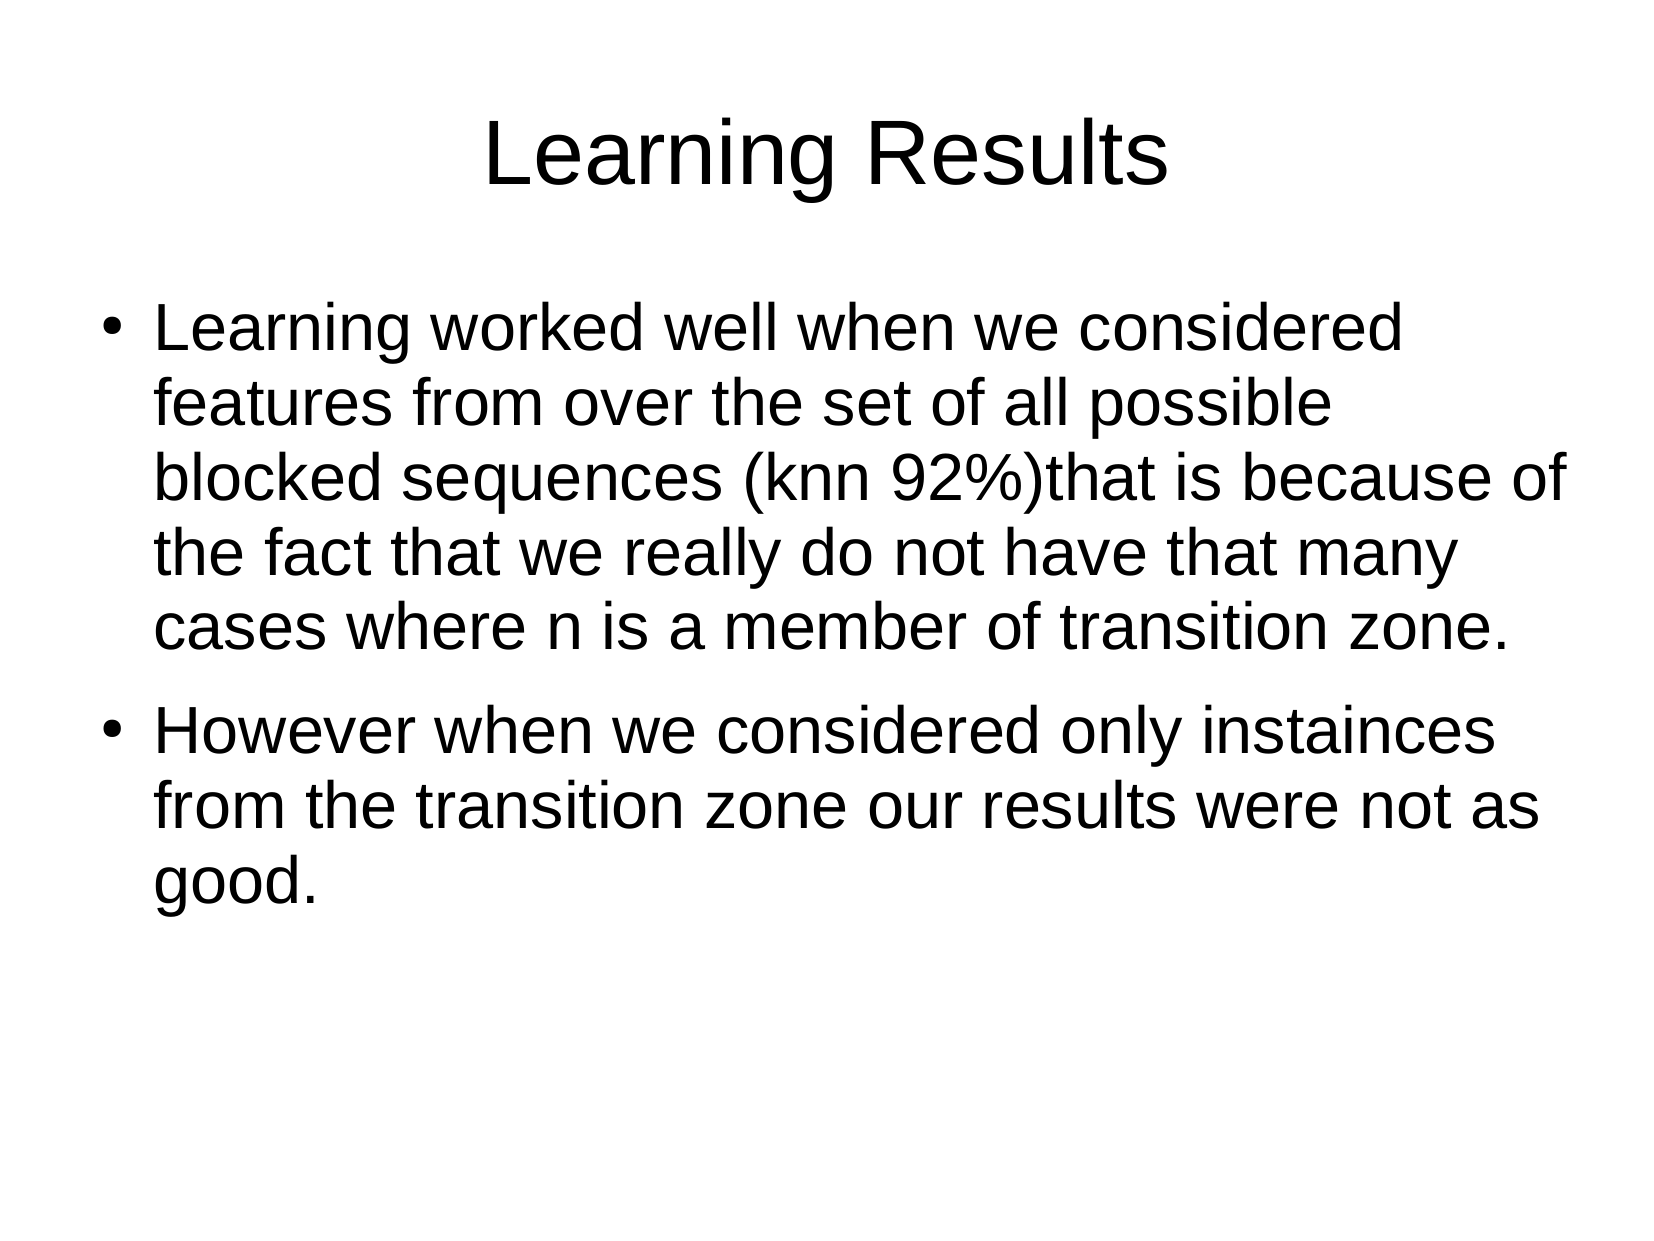

# Learning Results
Learning worked well when we considered features from over the set of all possible blocked sequences (knn 92%)that is because of the fact that we really do not have that many cases where n is a member of transition zone.
However when we considered only instainces from the transition zone our results were not as good.